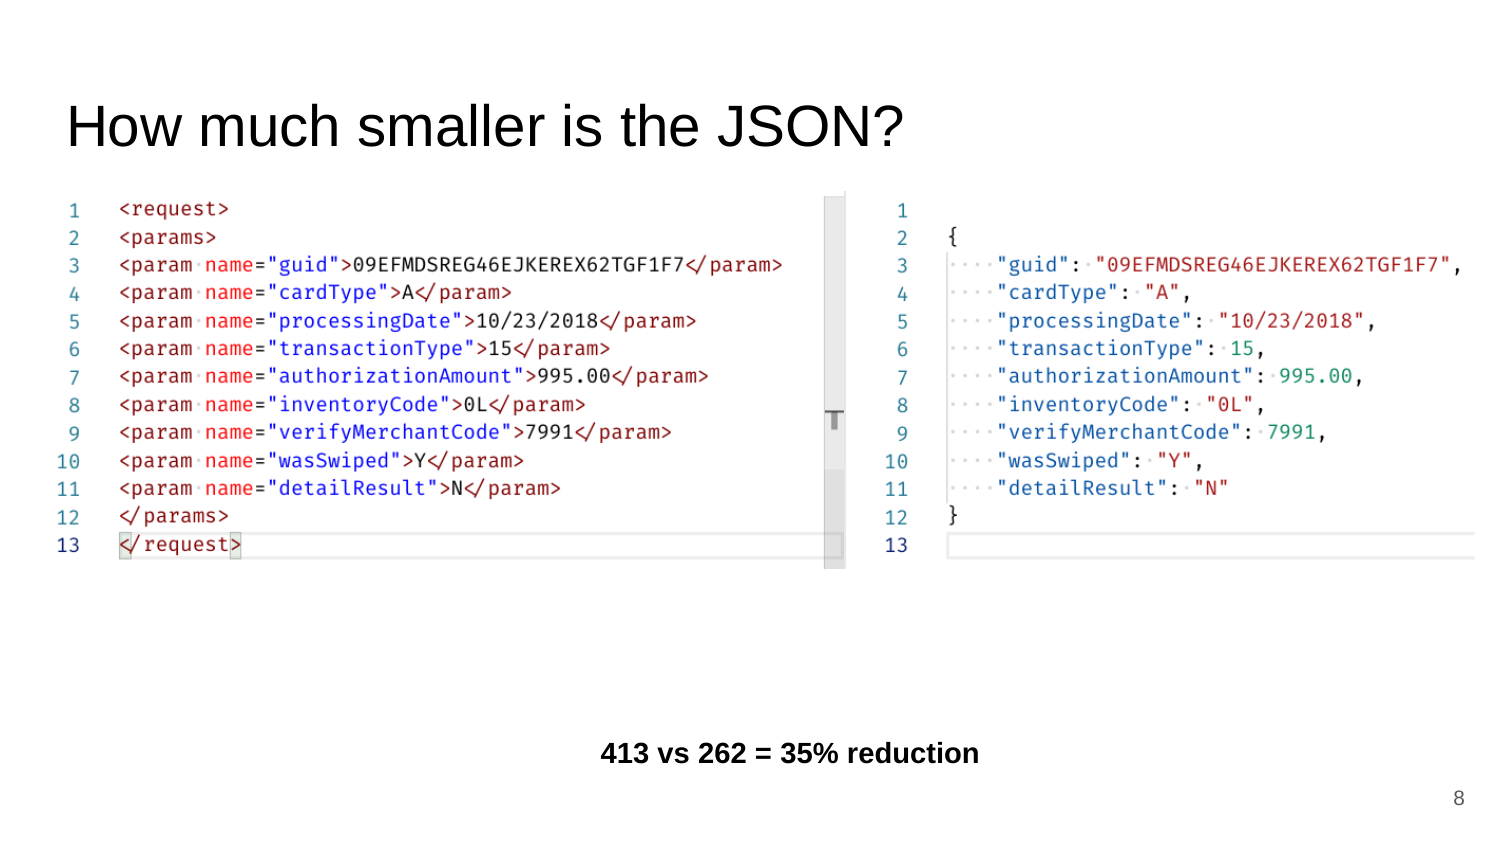

# How much smaller is the JSON?
413 vs 262 = 35% reduction